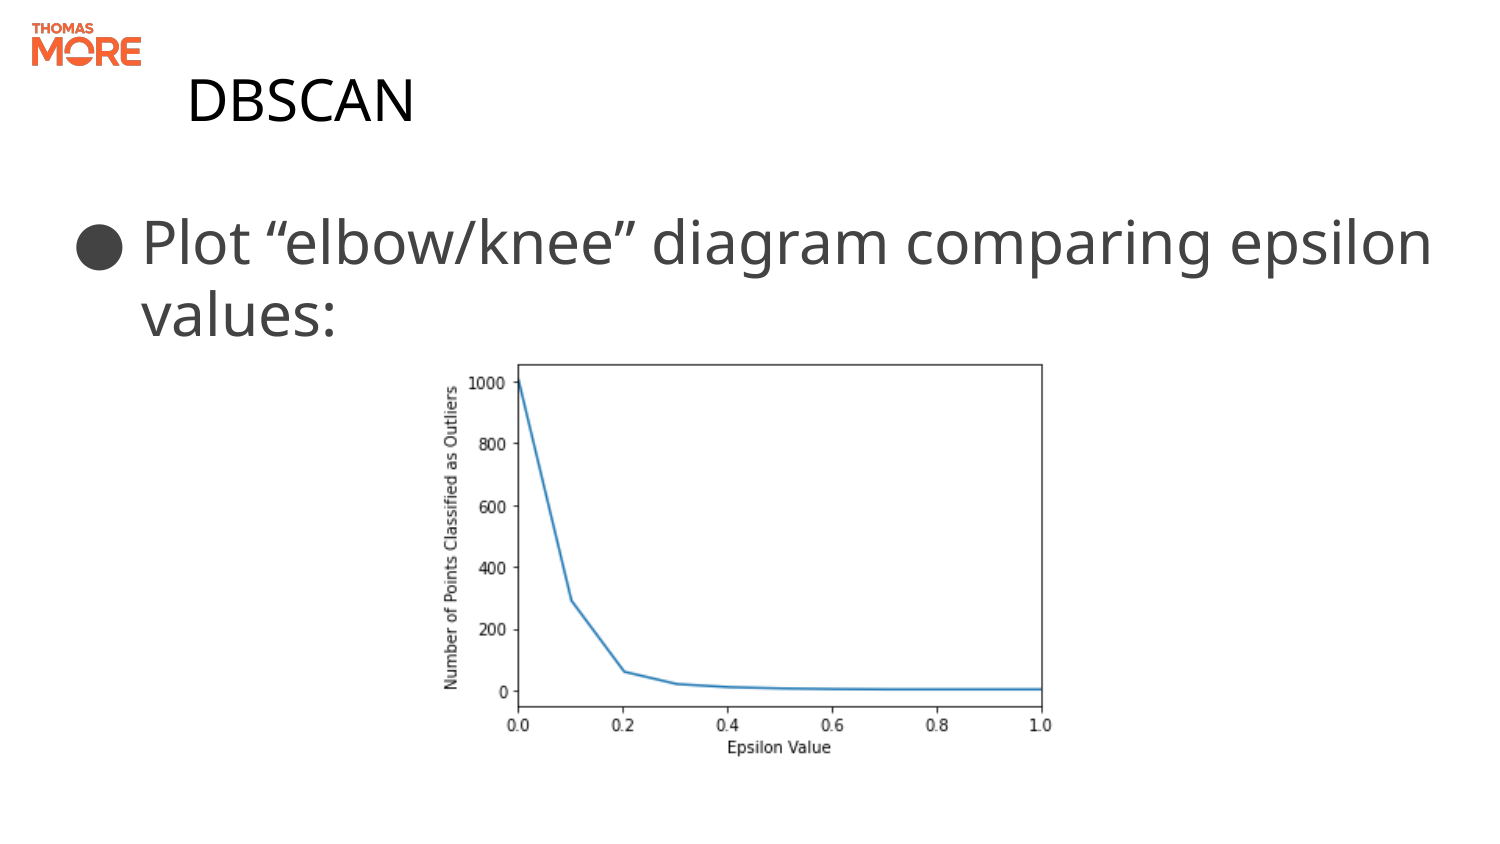

# DBSCAN
Plot “elbow/knee” diagram comparing epsilon values: